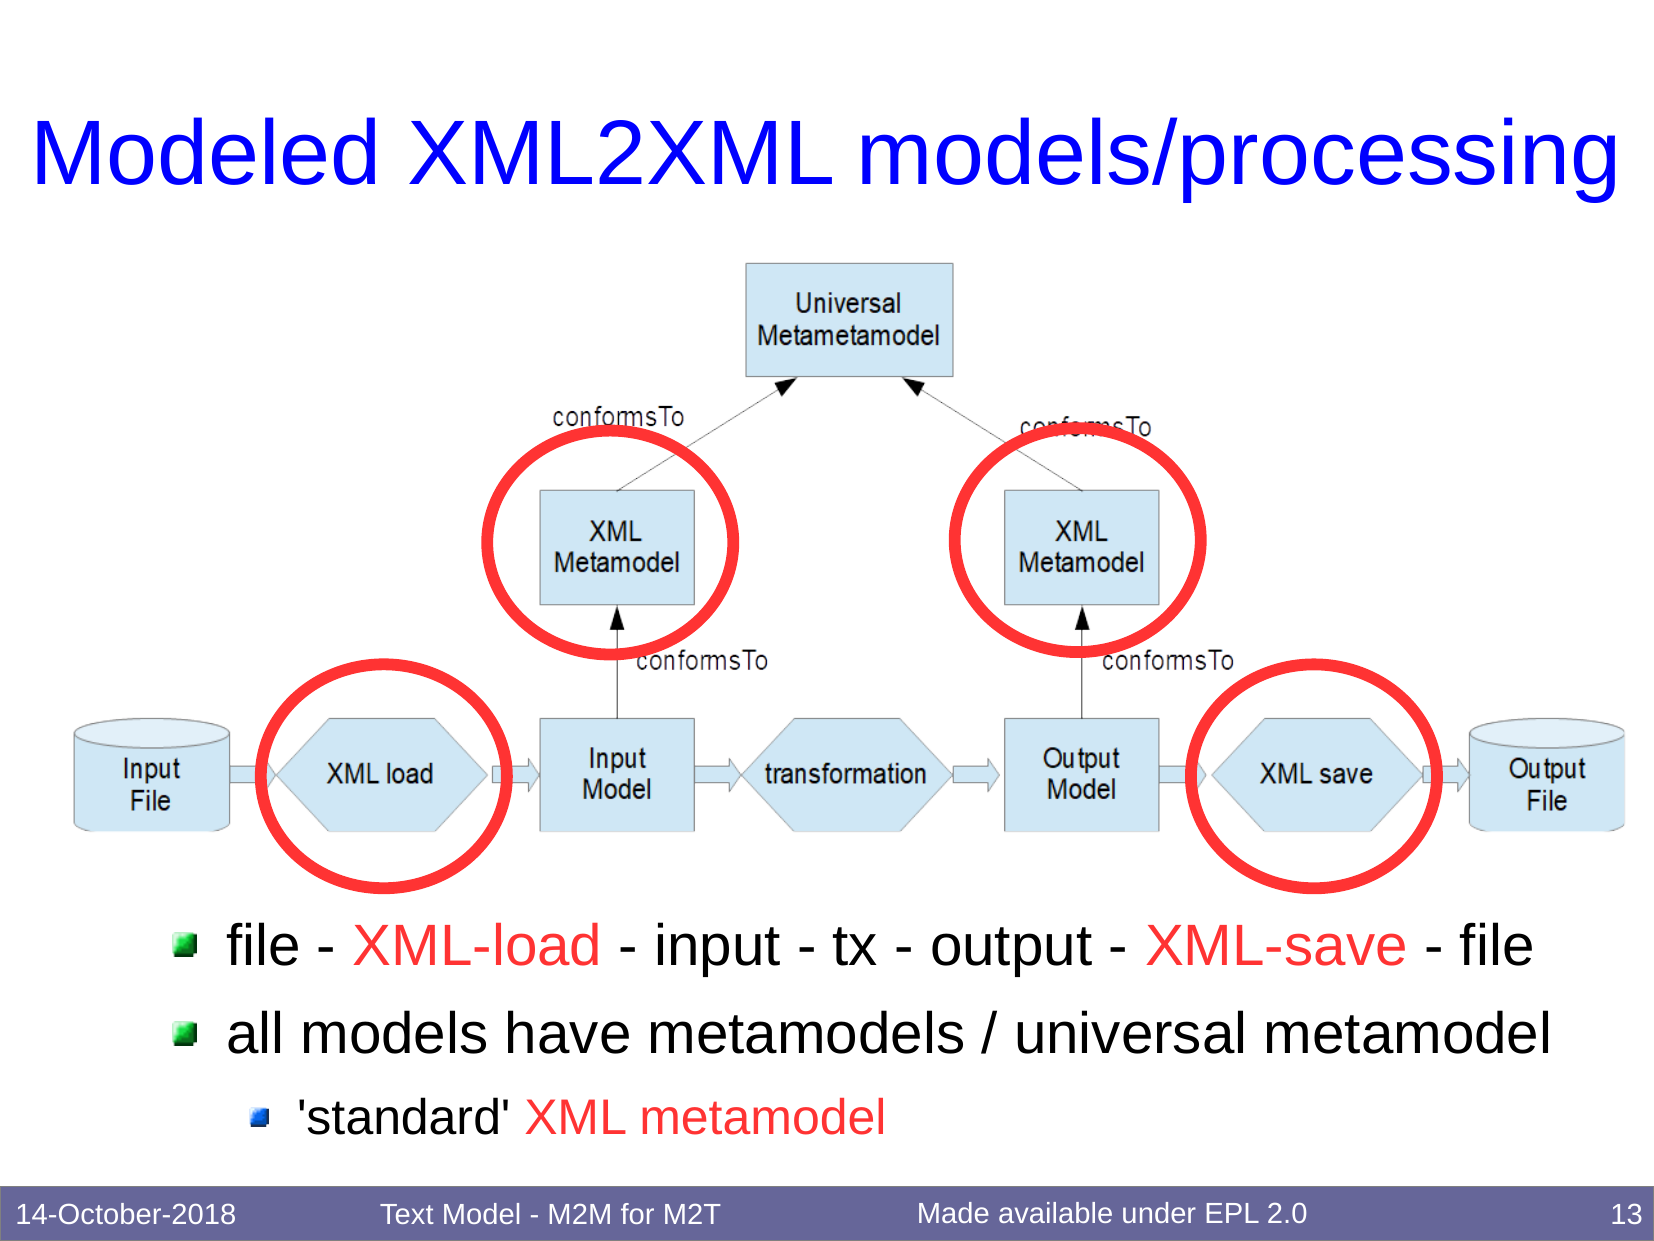

# Modeled XML2XML models/processing
file - XML-load - input - tx - output - XML-save - file
all models have metamodels / universal metamodel
'standard' XML metamodel
14-October-2018
Text Model - M2M for M2T
13